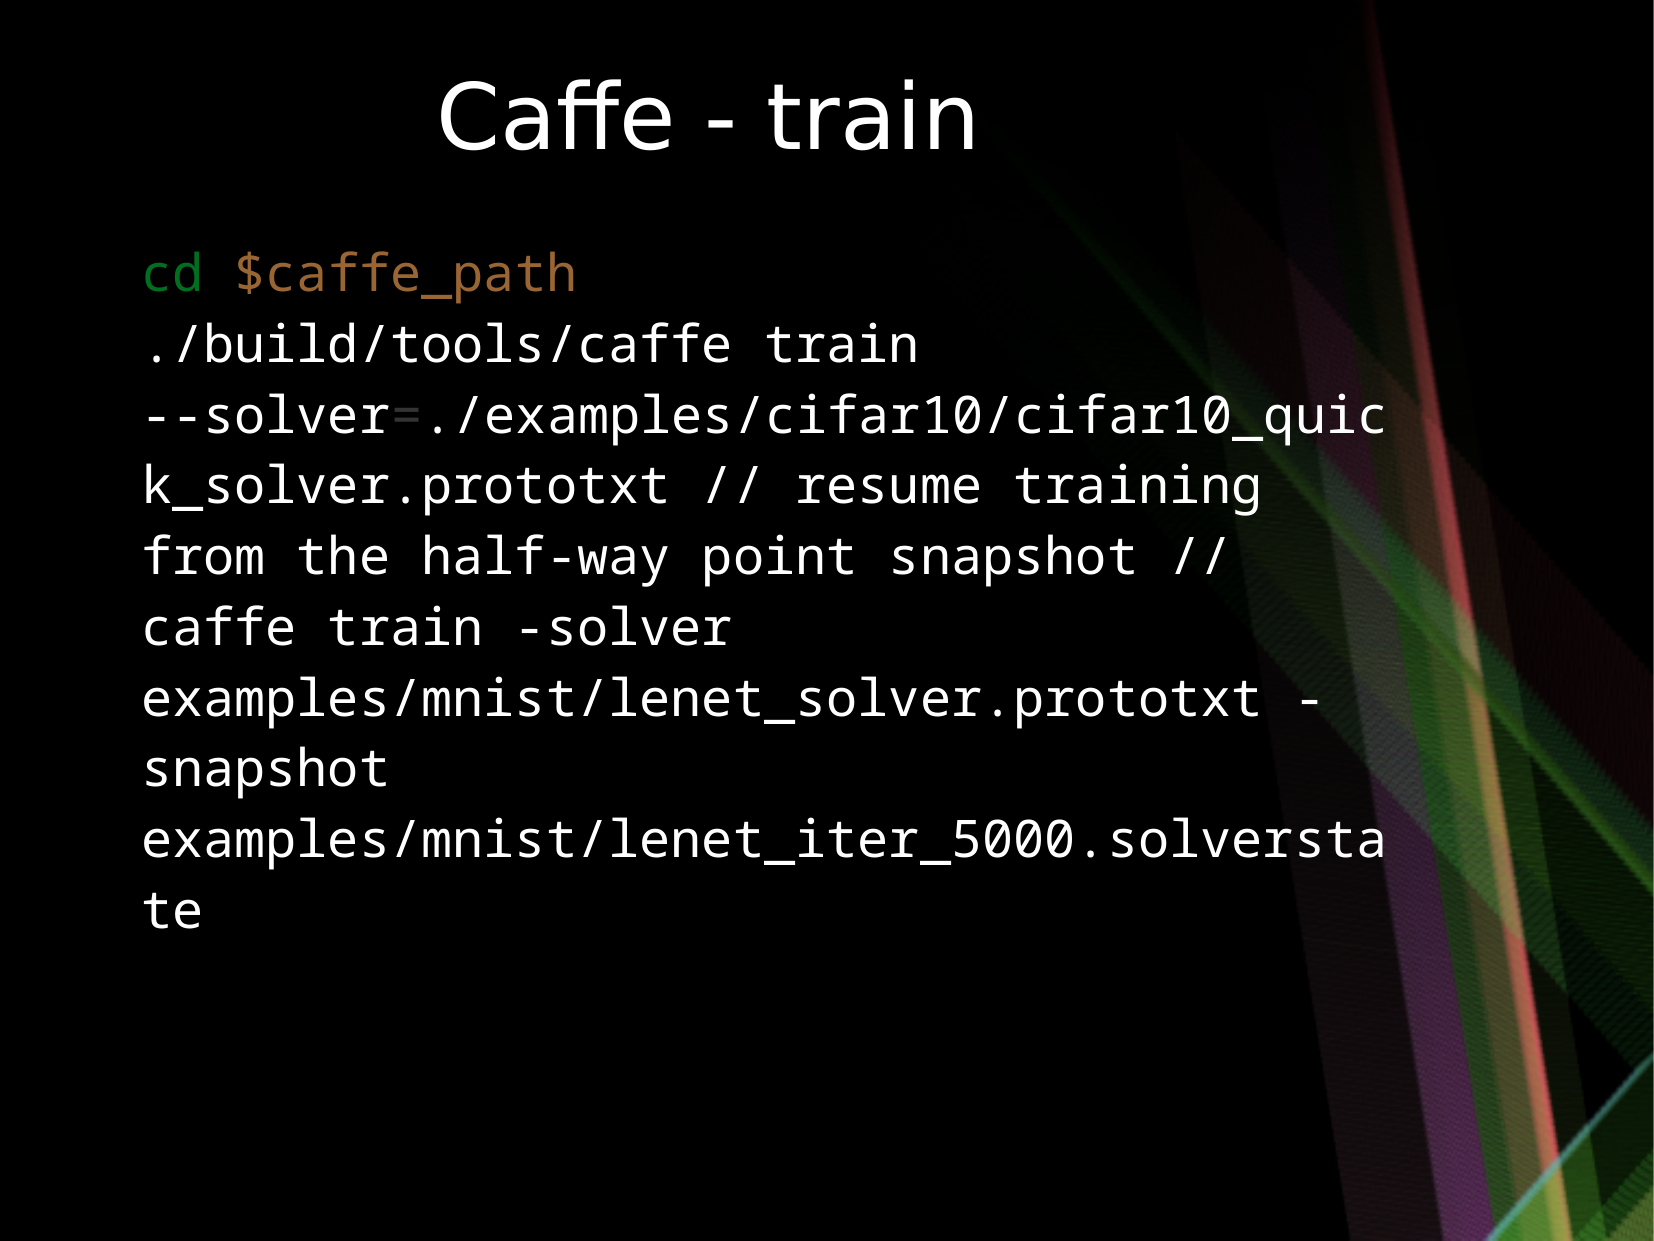

# Caffe - train
cd $caffe_path
./build/tools/caffe train --solver=./examples/cifar10/cifar10_quick_solver.prototxt // resume training from the half-way point snapshot // caffe train -solver examples/mnist/lenet_solver.prototxt -snapshot examples/mnist/lenet_iter_5000.solverstate